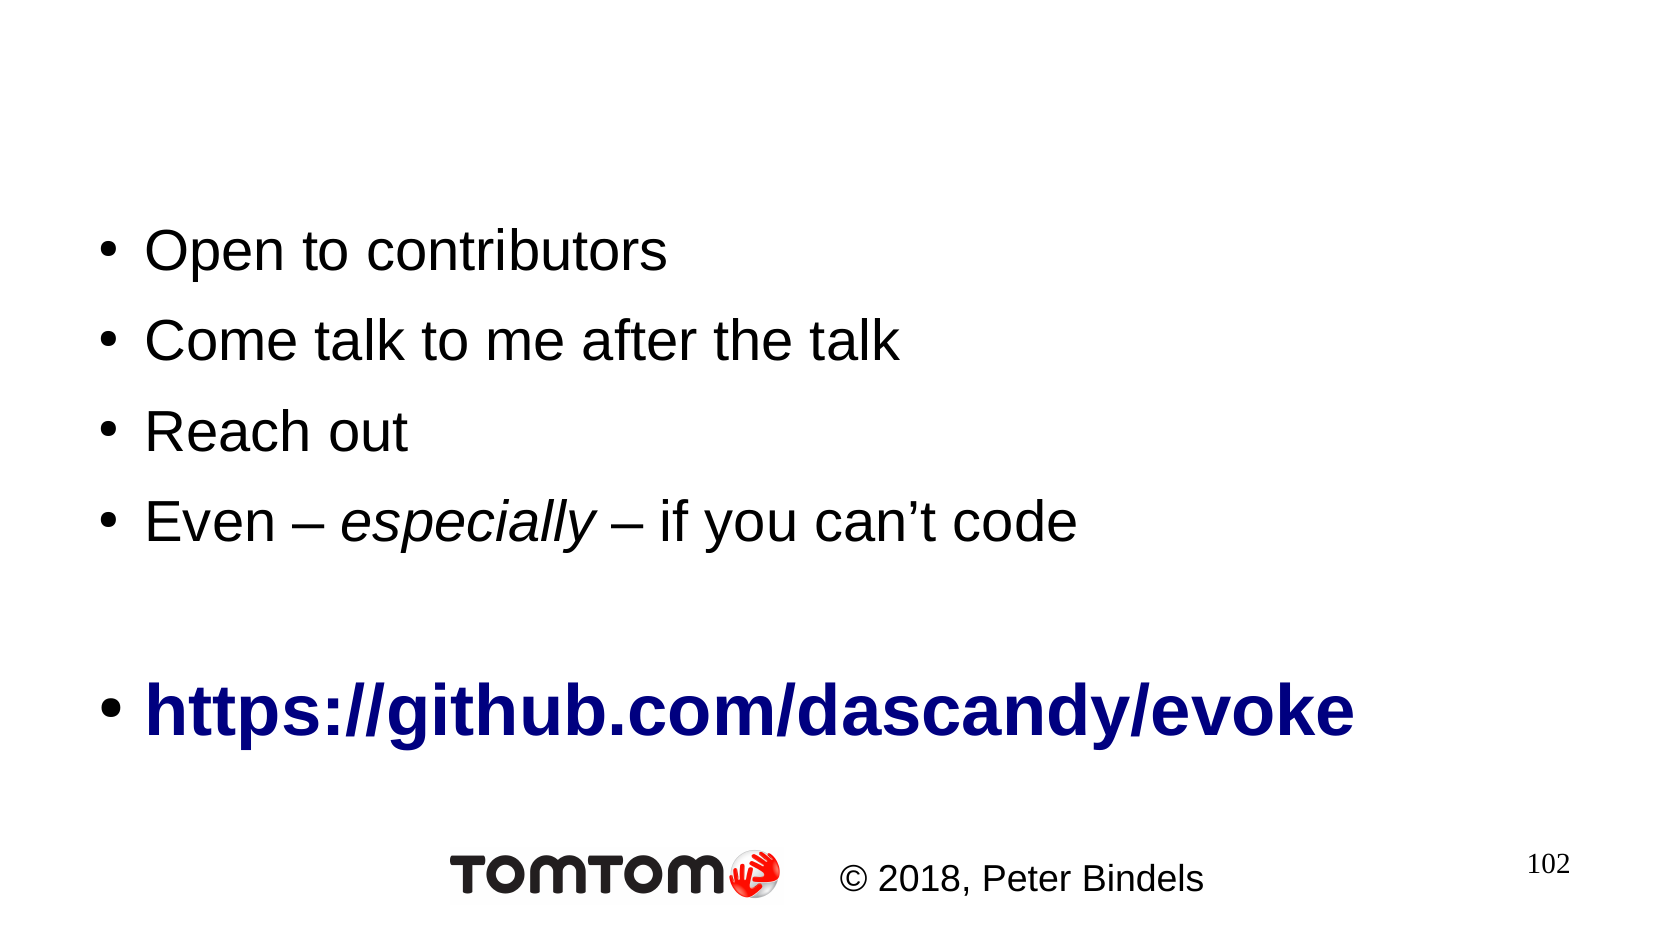

# Open to contributors
Come talk to me after the talk
Reach out
Even – especially – if you can’t code
https://github.com/dascandy/evoke
102